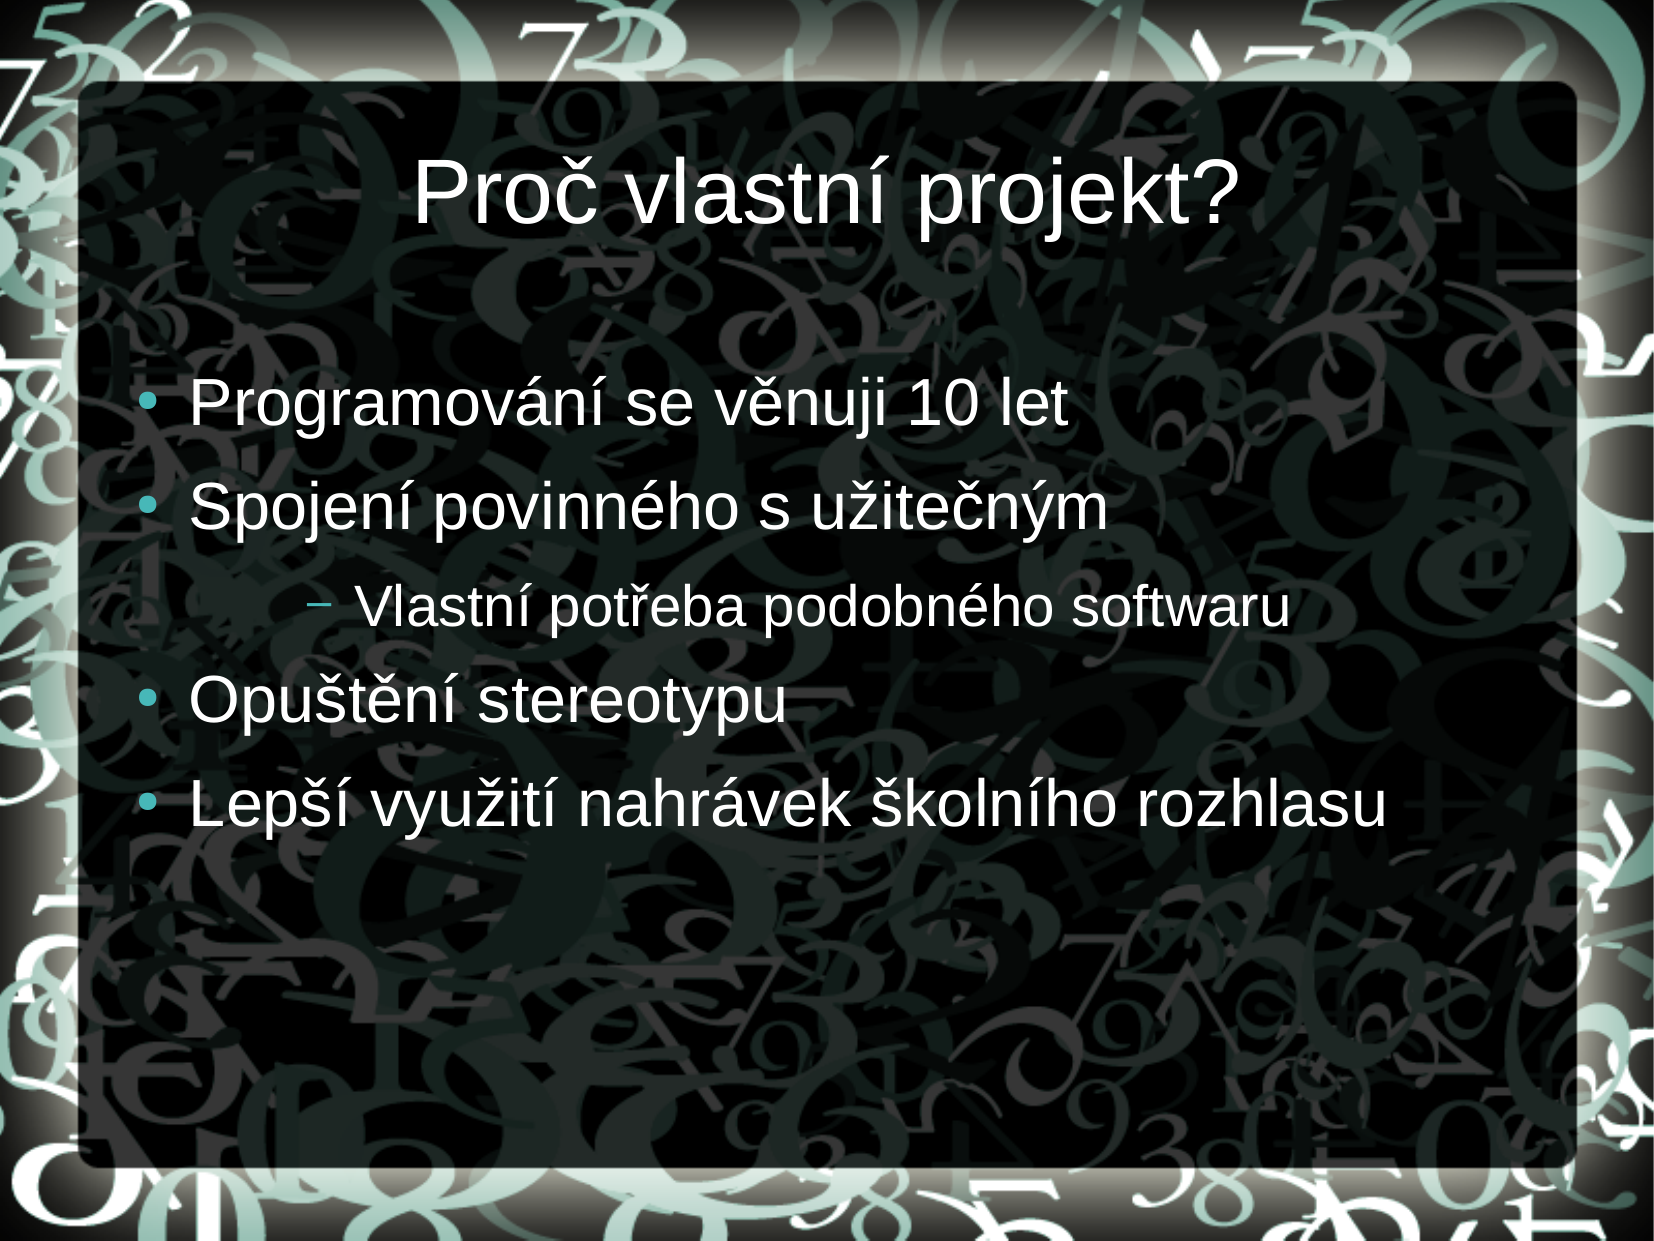

# Proč vlastní projekt?
Programování se věnuji 10 let
Spojení povinného s užitečným
Vlastní potřeba podobného softwaru
Opuštění stereotypu
Lepší využití nahrávek školního rozhlasu